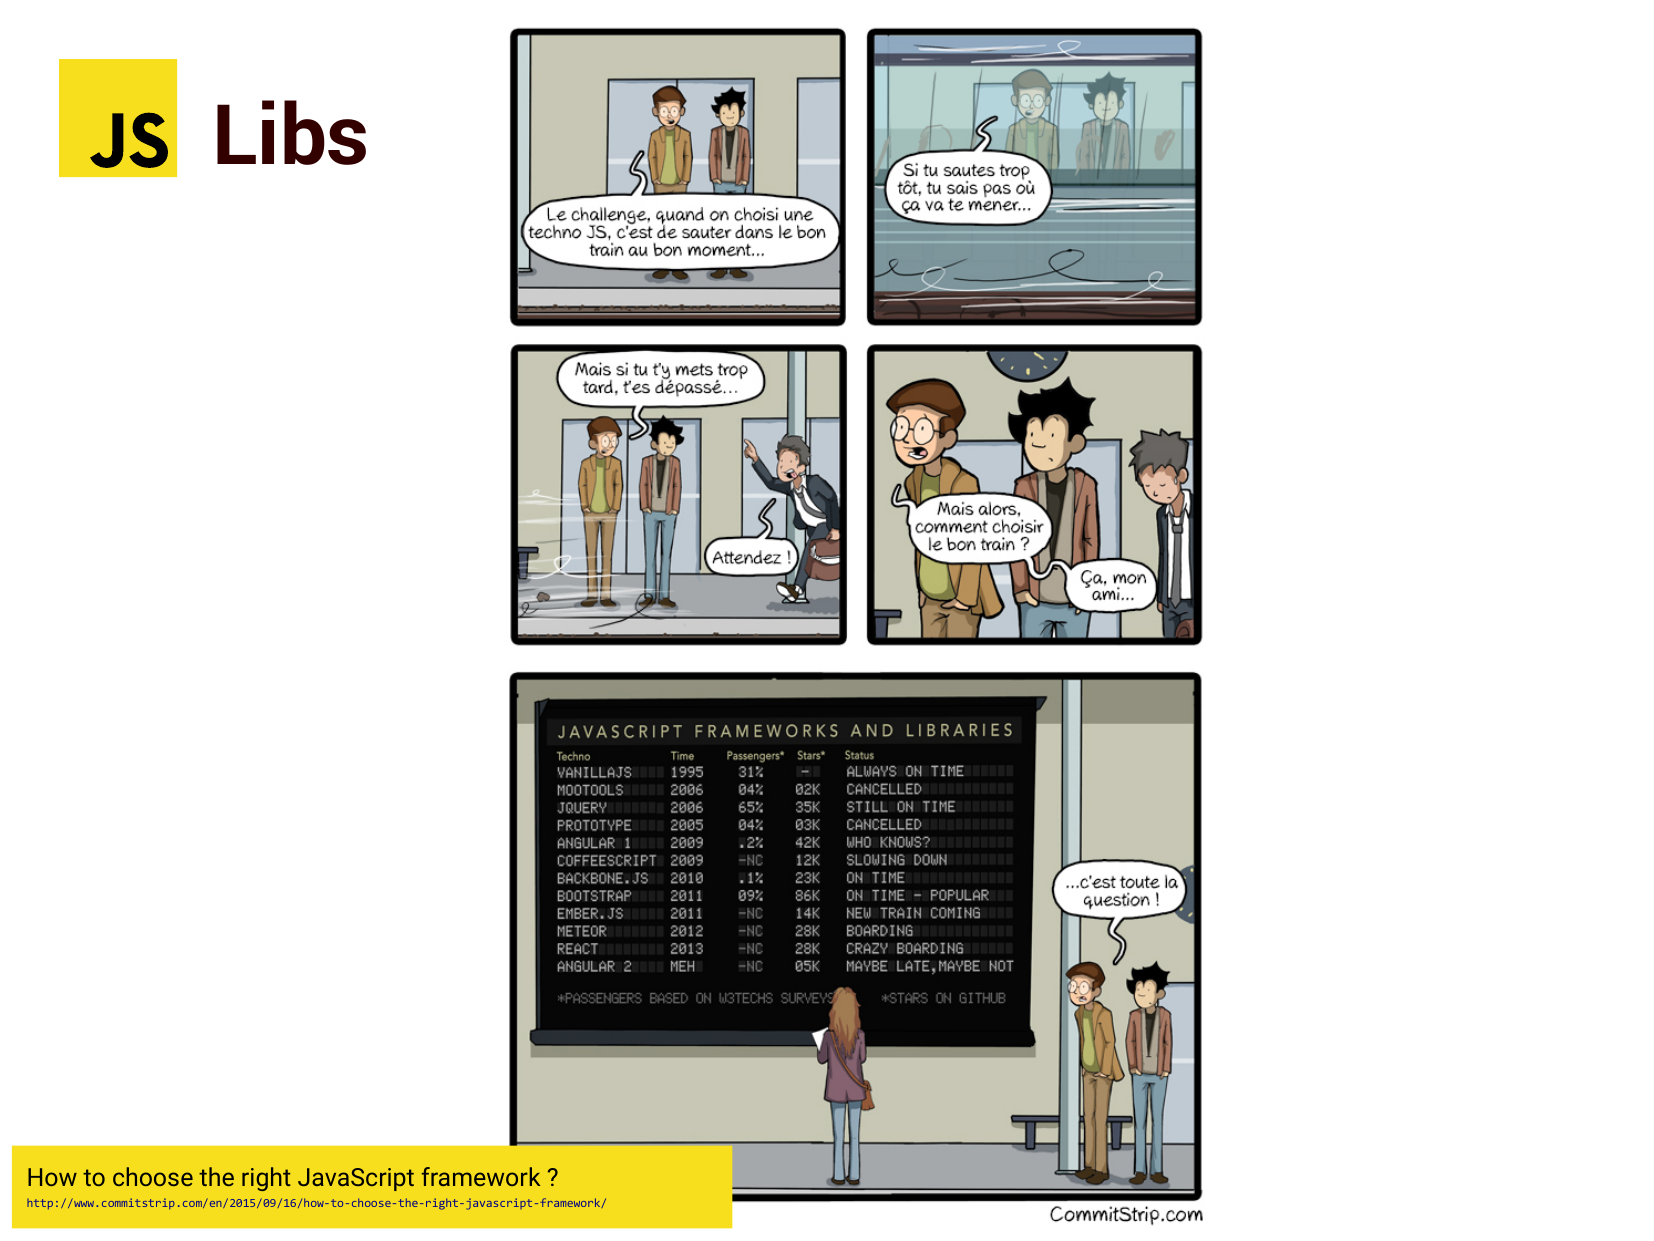

# Libs
How to choose the right JavaScript framework ?
http://www.commitstrip.com/en/2015/09/16/how-to-choose-the-right-javascript-framework/